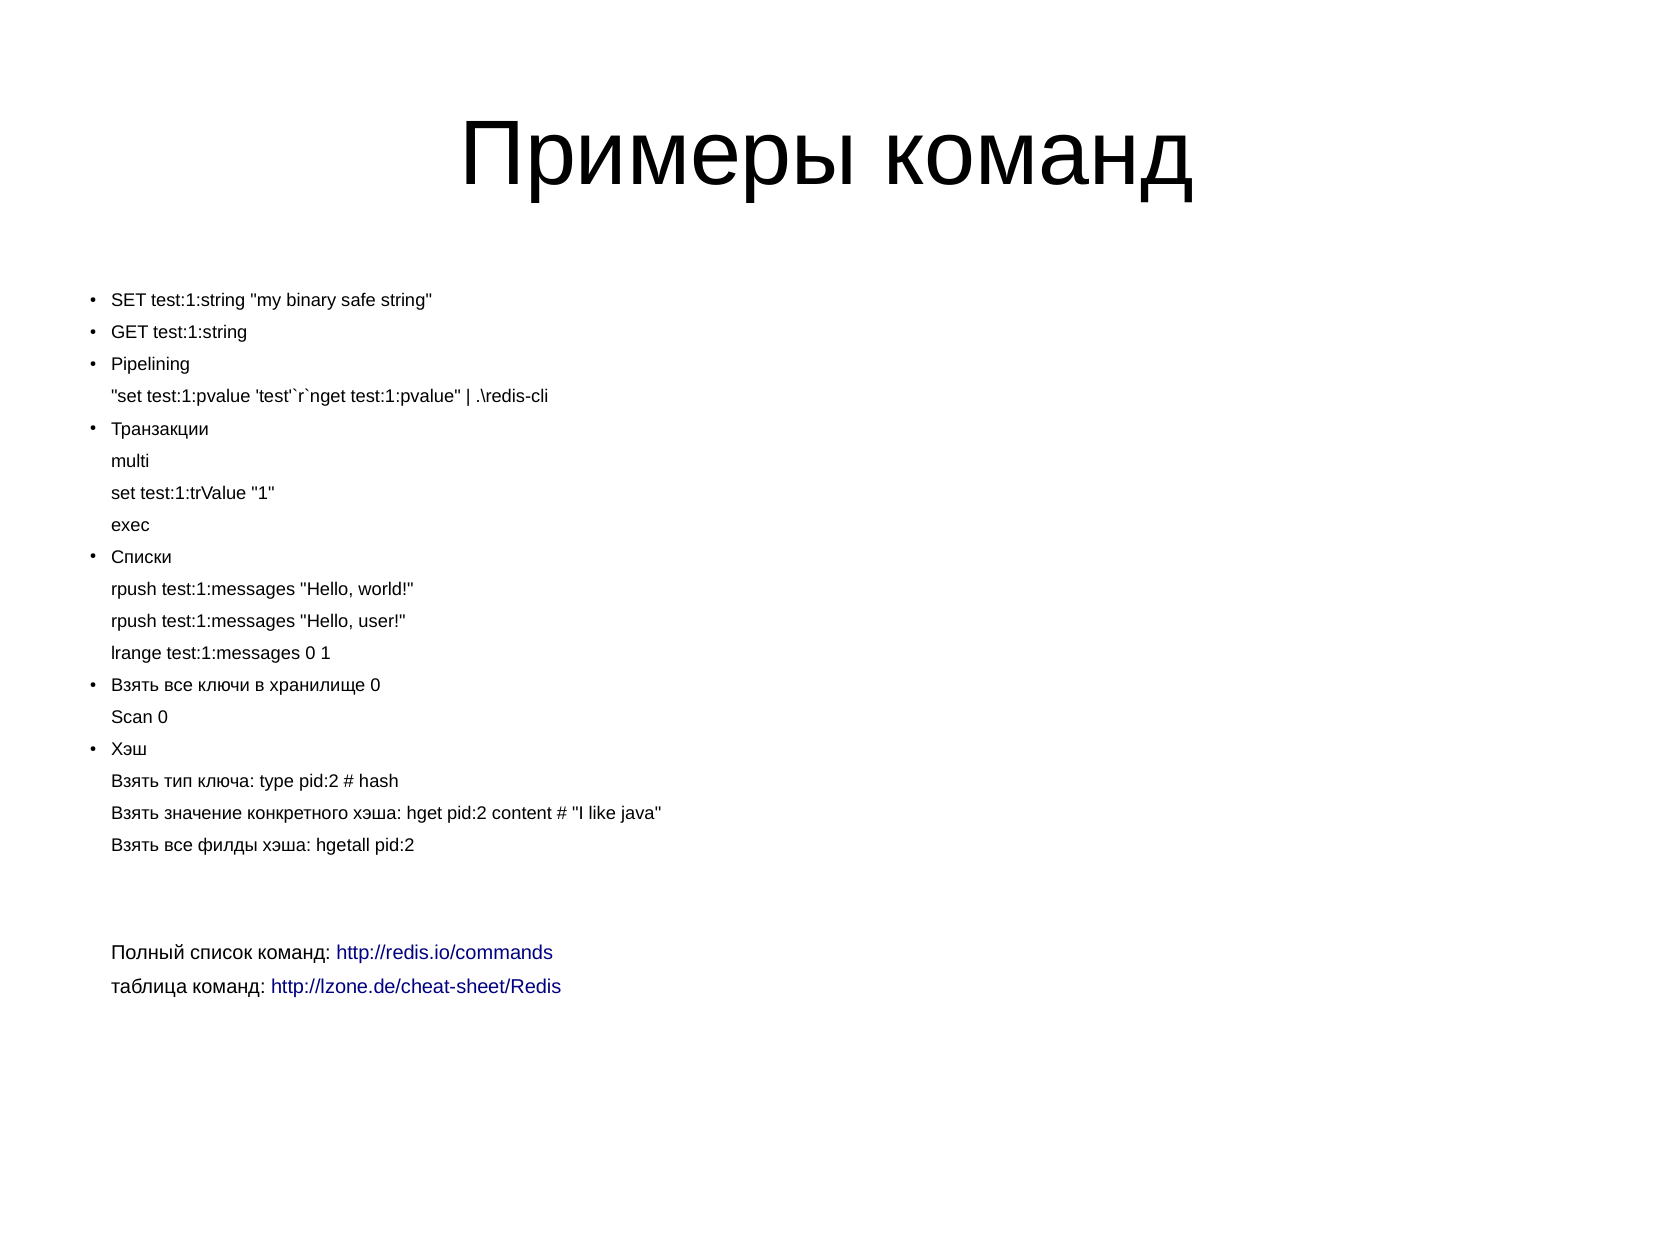

# Примеры команд
SET test:1:string "my binary safe string"
GET test:1:string
Pipelining
"set test:1:pvalue 'test'`r`nget test:1:pvalue" | .\redis-cli
Транзакции
multi
set test:1:trValue "1"
exec
Списки
rpush test:1:messages "Hello, world!"
rpush test:1:messages "Hello, user!"
lrange test:1:messages 0 1
Взять все ключи в хранилище 0
Scan 0
Хэш
Взять тип ключа: type pid:2 # hash
Взять значение конкретного хэша: hget pid:2 content # "I like java"
Взять все филды хэша: hgetall pid:2
Полный список команд: http://redis.io/commands
таблица команд: http://lzone.de/cheat-sheet/Redis